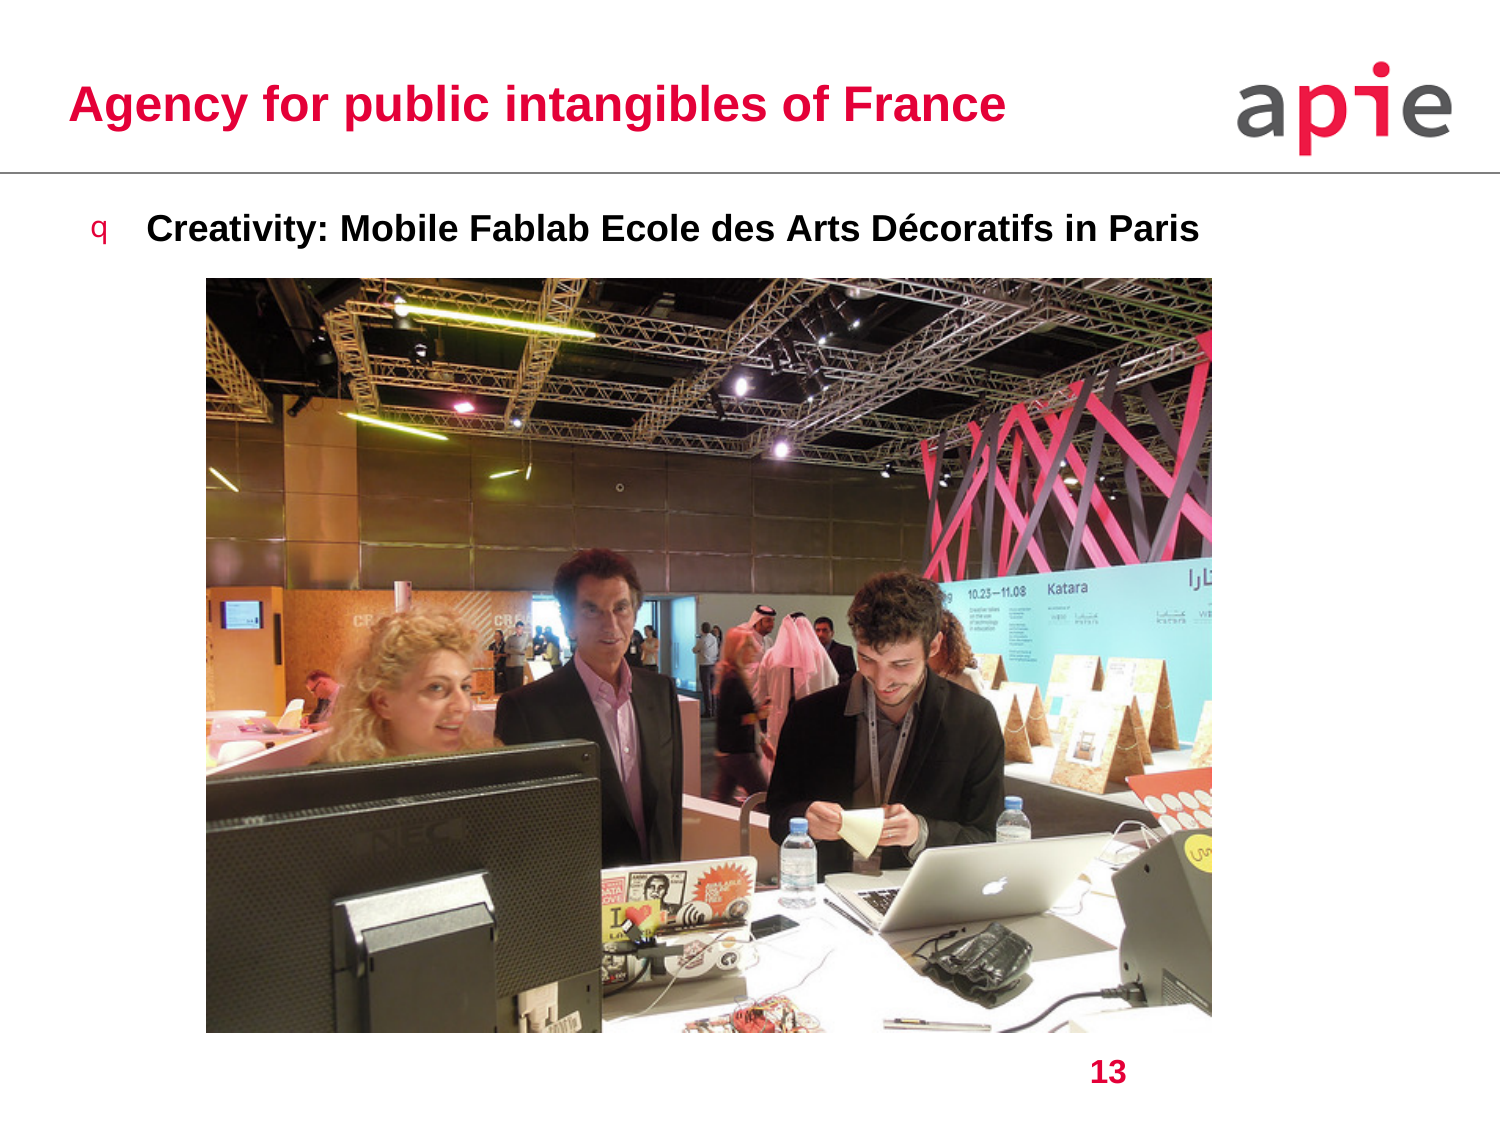

Agency for public intangibles of France
# Creativity: Mobile Fablab Ecole des Arts Décoratifs in Paris